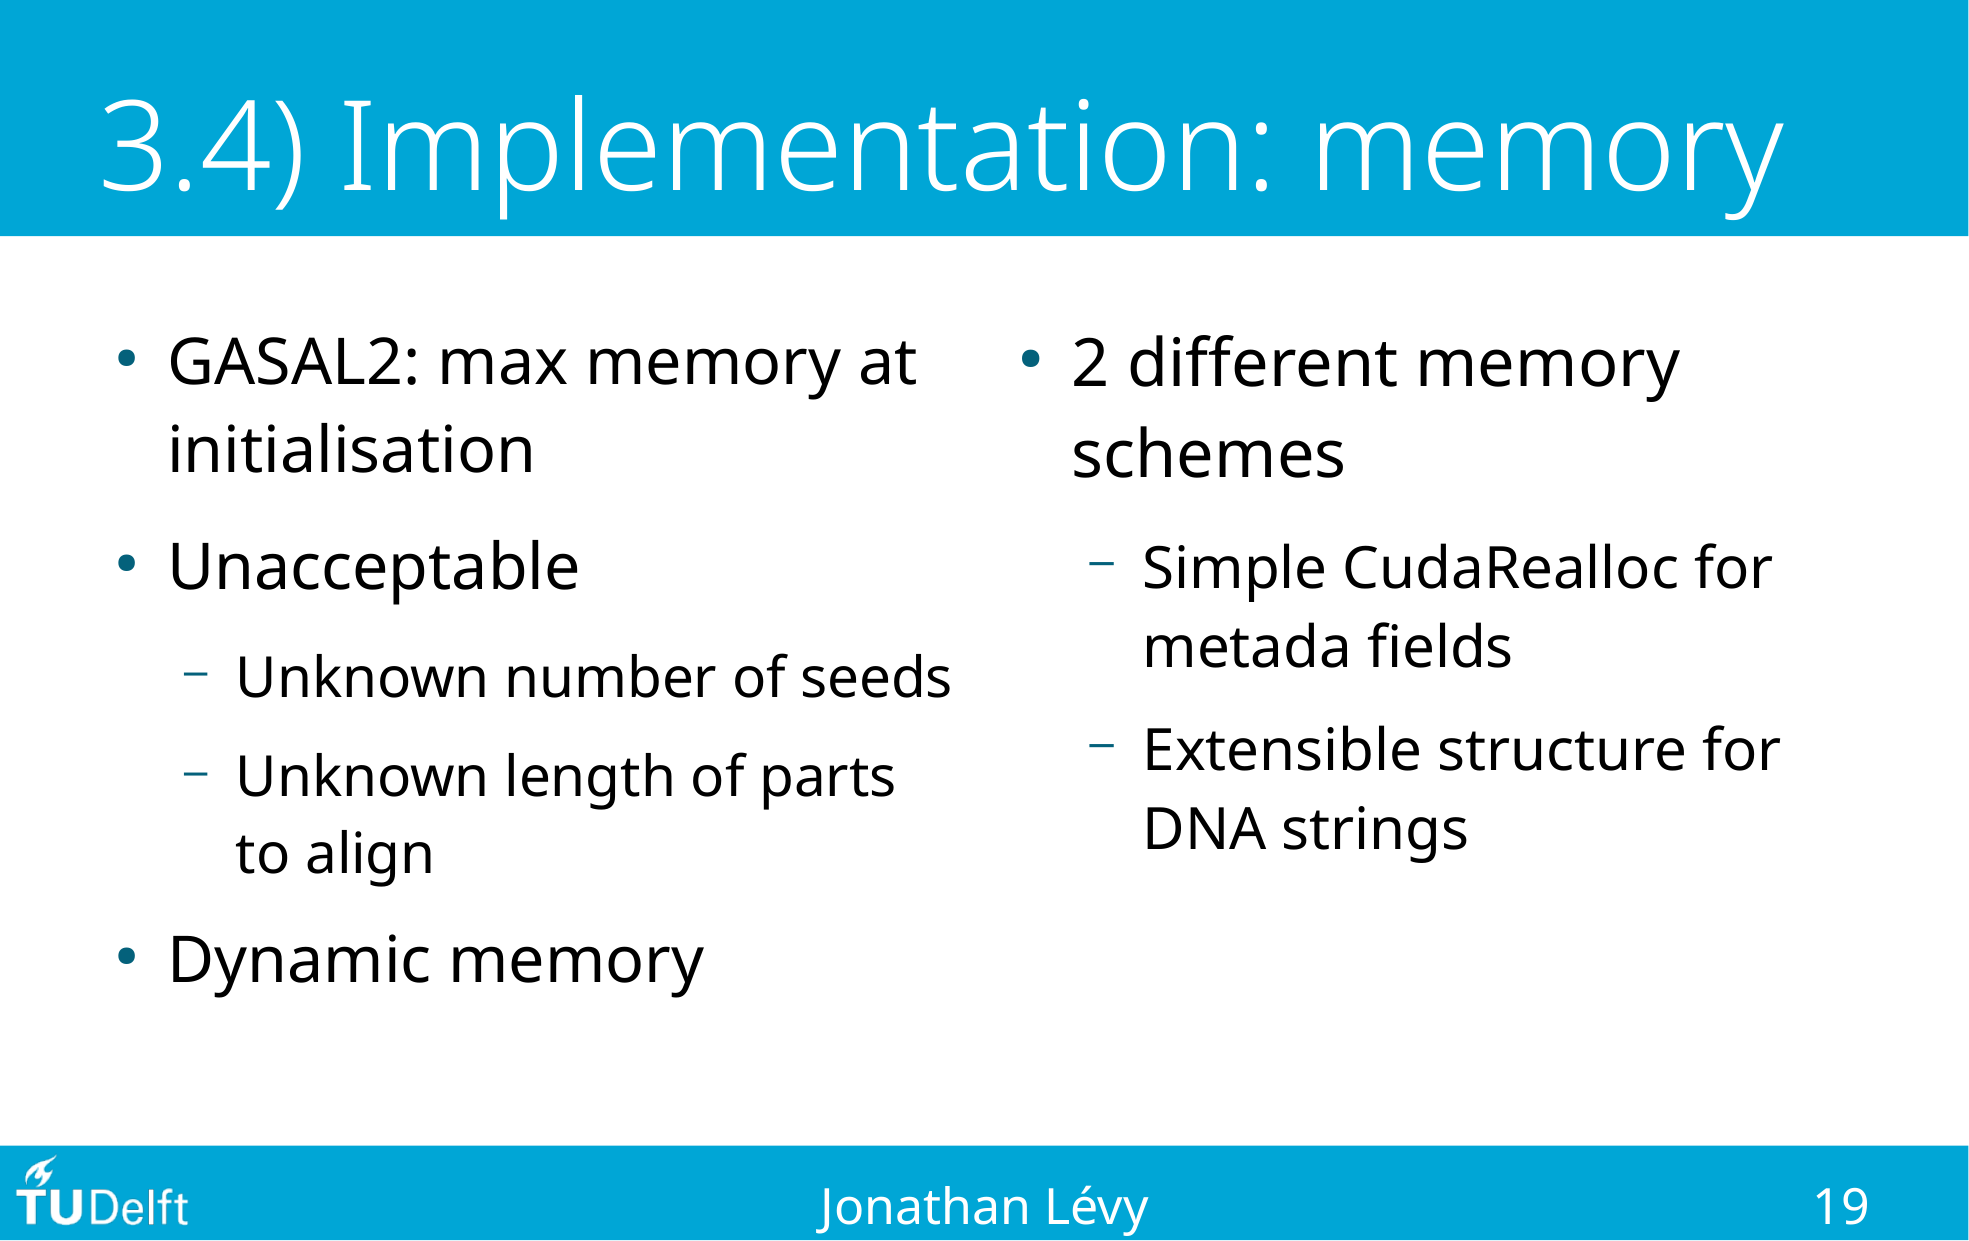

# 3.4) Implementation: memory
GASAL2: max memory at initialisation
Unacceptable
Unknown number of seeds
Unknown length of parts to align
Dynamic memory
2 different memory schemes
Simple CudaRealloc for metada fields
Extensible structure for DNA strings
Jonathan Lévy
19